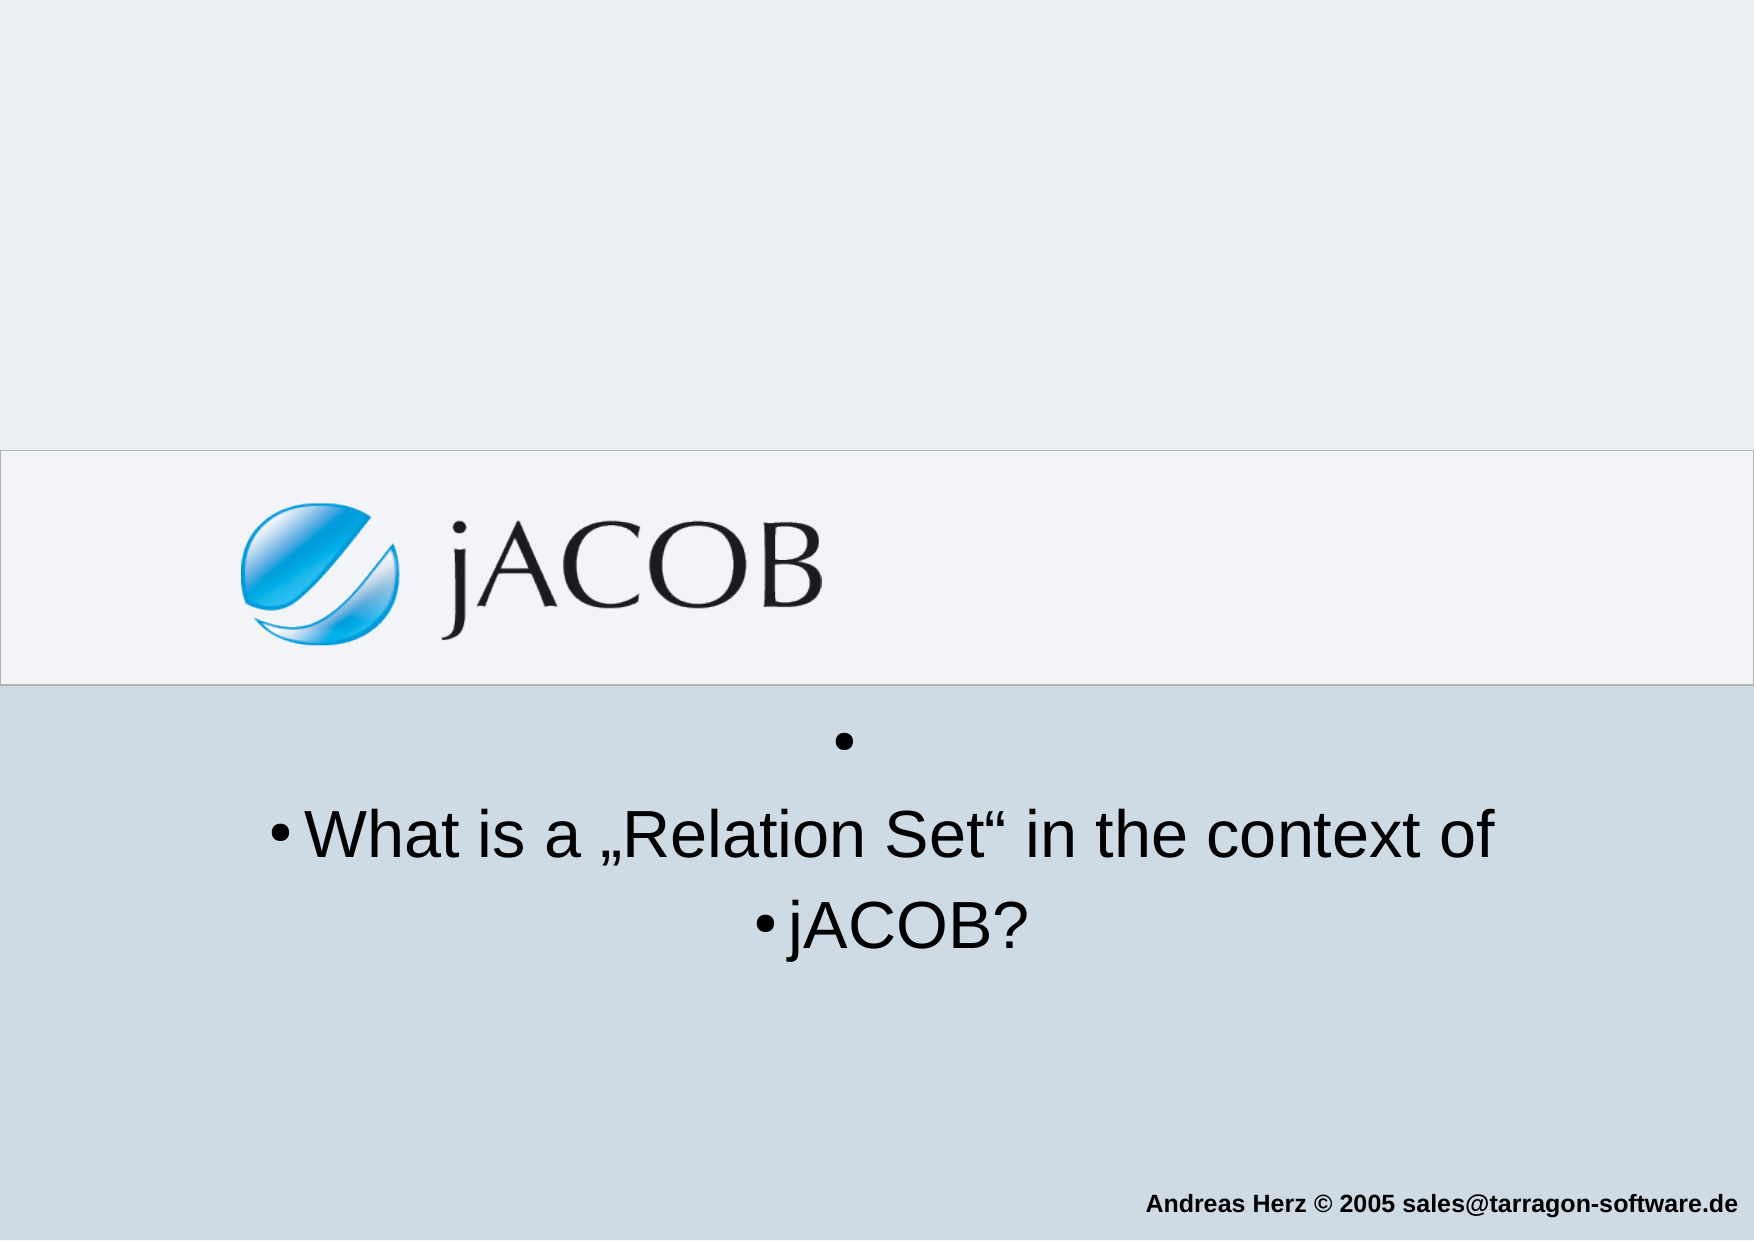

# What is a „Relation Set“ in the context of
jACOB?
Andreas Herz © 2005 sales@tarragon-software.de